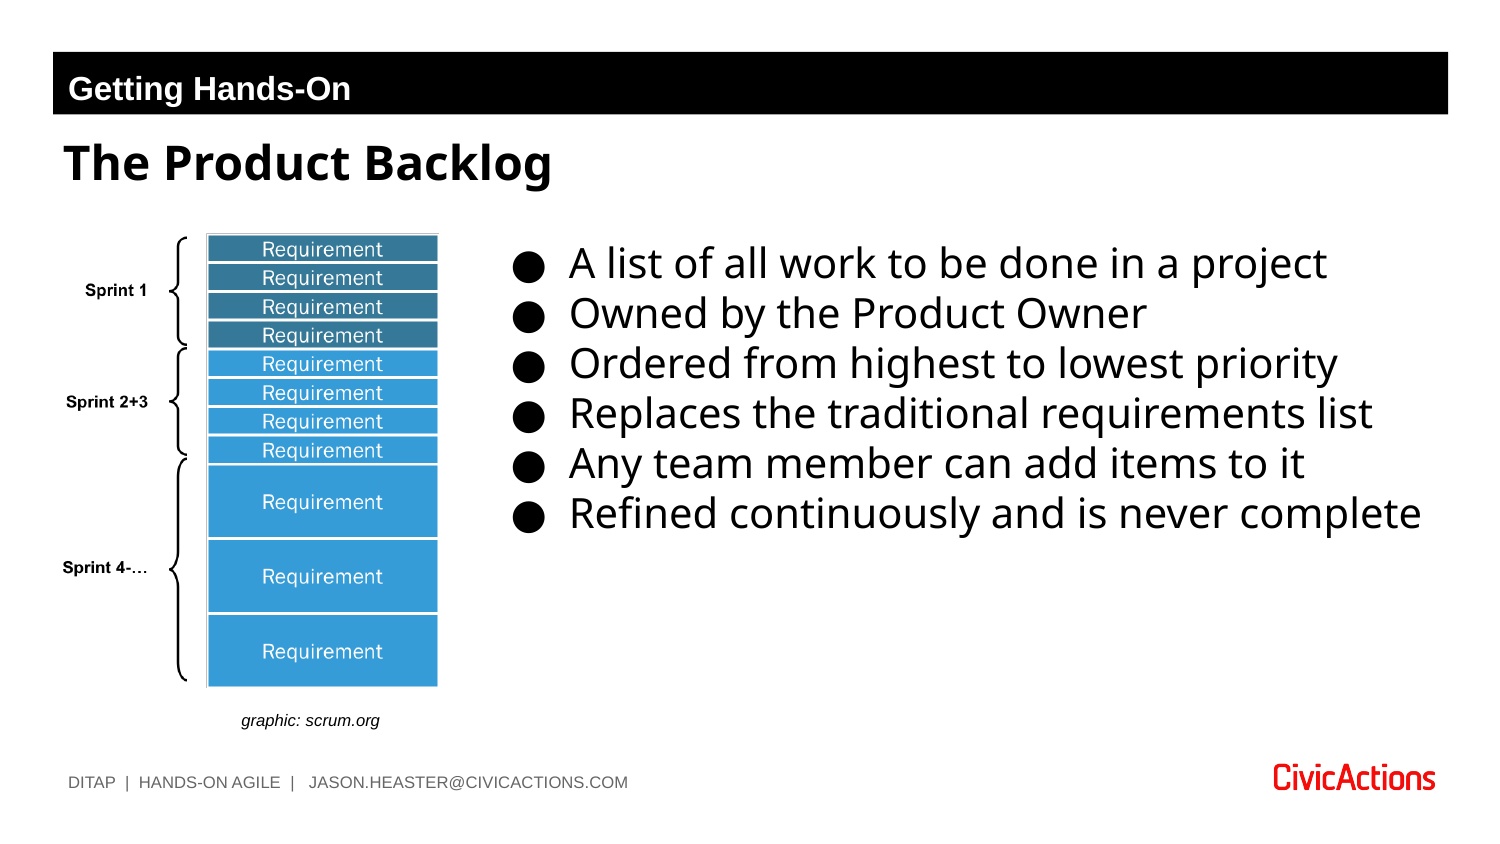

# Getting Hands-On
The Product Backlog
A list of all work to be done in a project
Owned by the Product Owner
Ordered from highest to lowest priority
Replaces the traditional requirements list
Any team member can add items to it
Refined continuously and is never complete
graphic: scrum.org